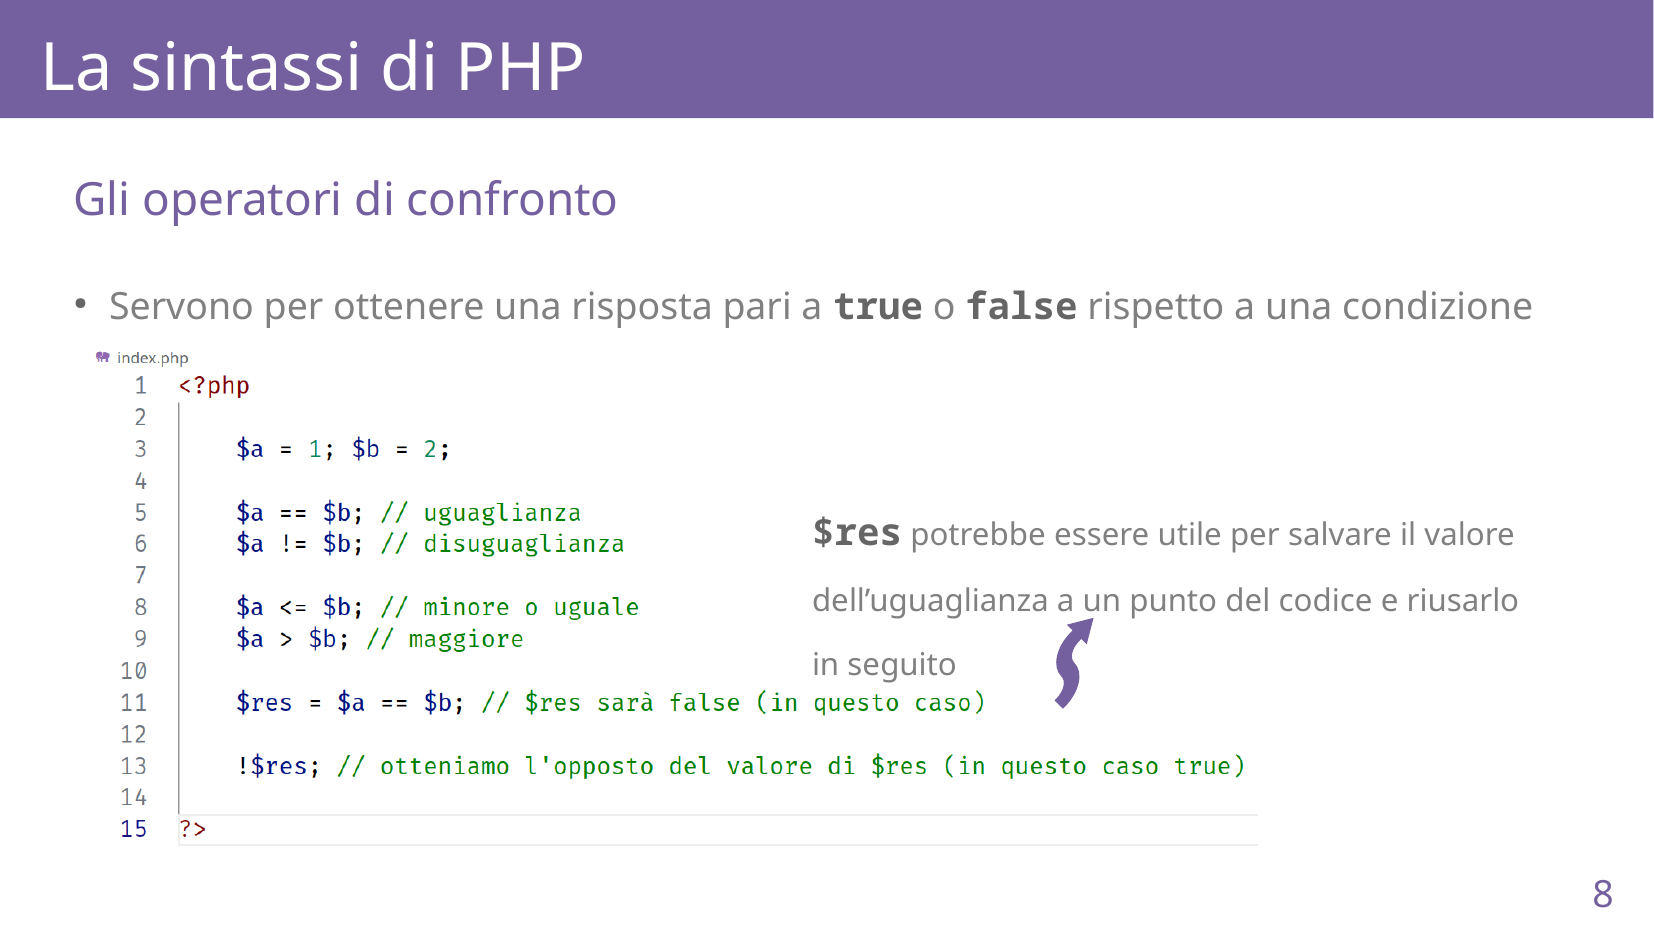

La sintassi di PHP
Gli operatori di confronto
Servono per ottenere una risposta pari a true o false rispetto a una condizione
$res potrebbe essere utile per salvare il valore dell’uguaglianza a un punto del codice e riusarlo in seguito